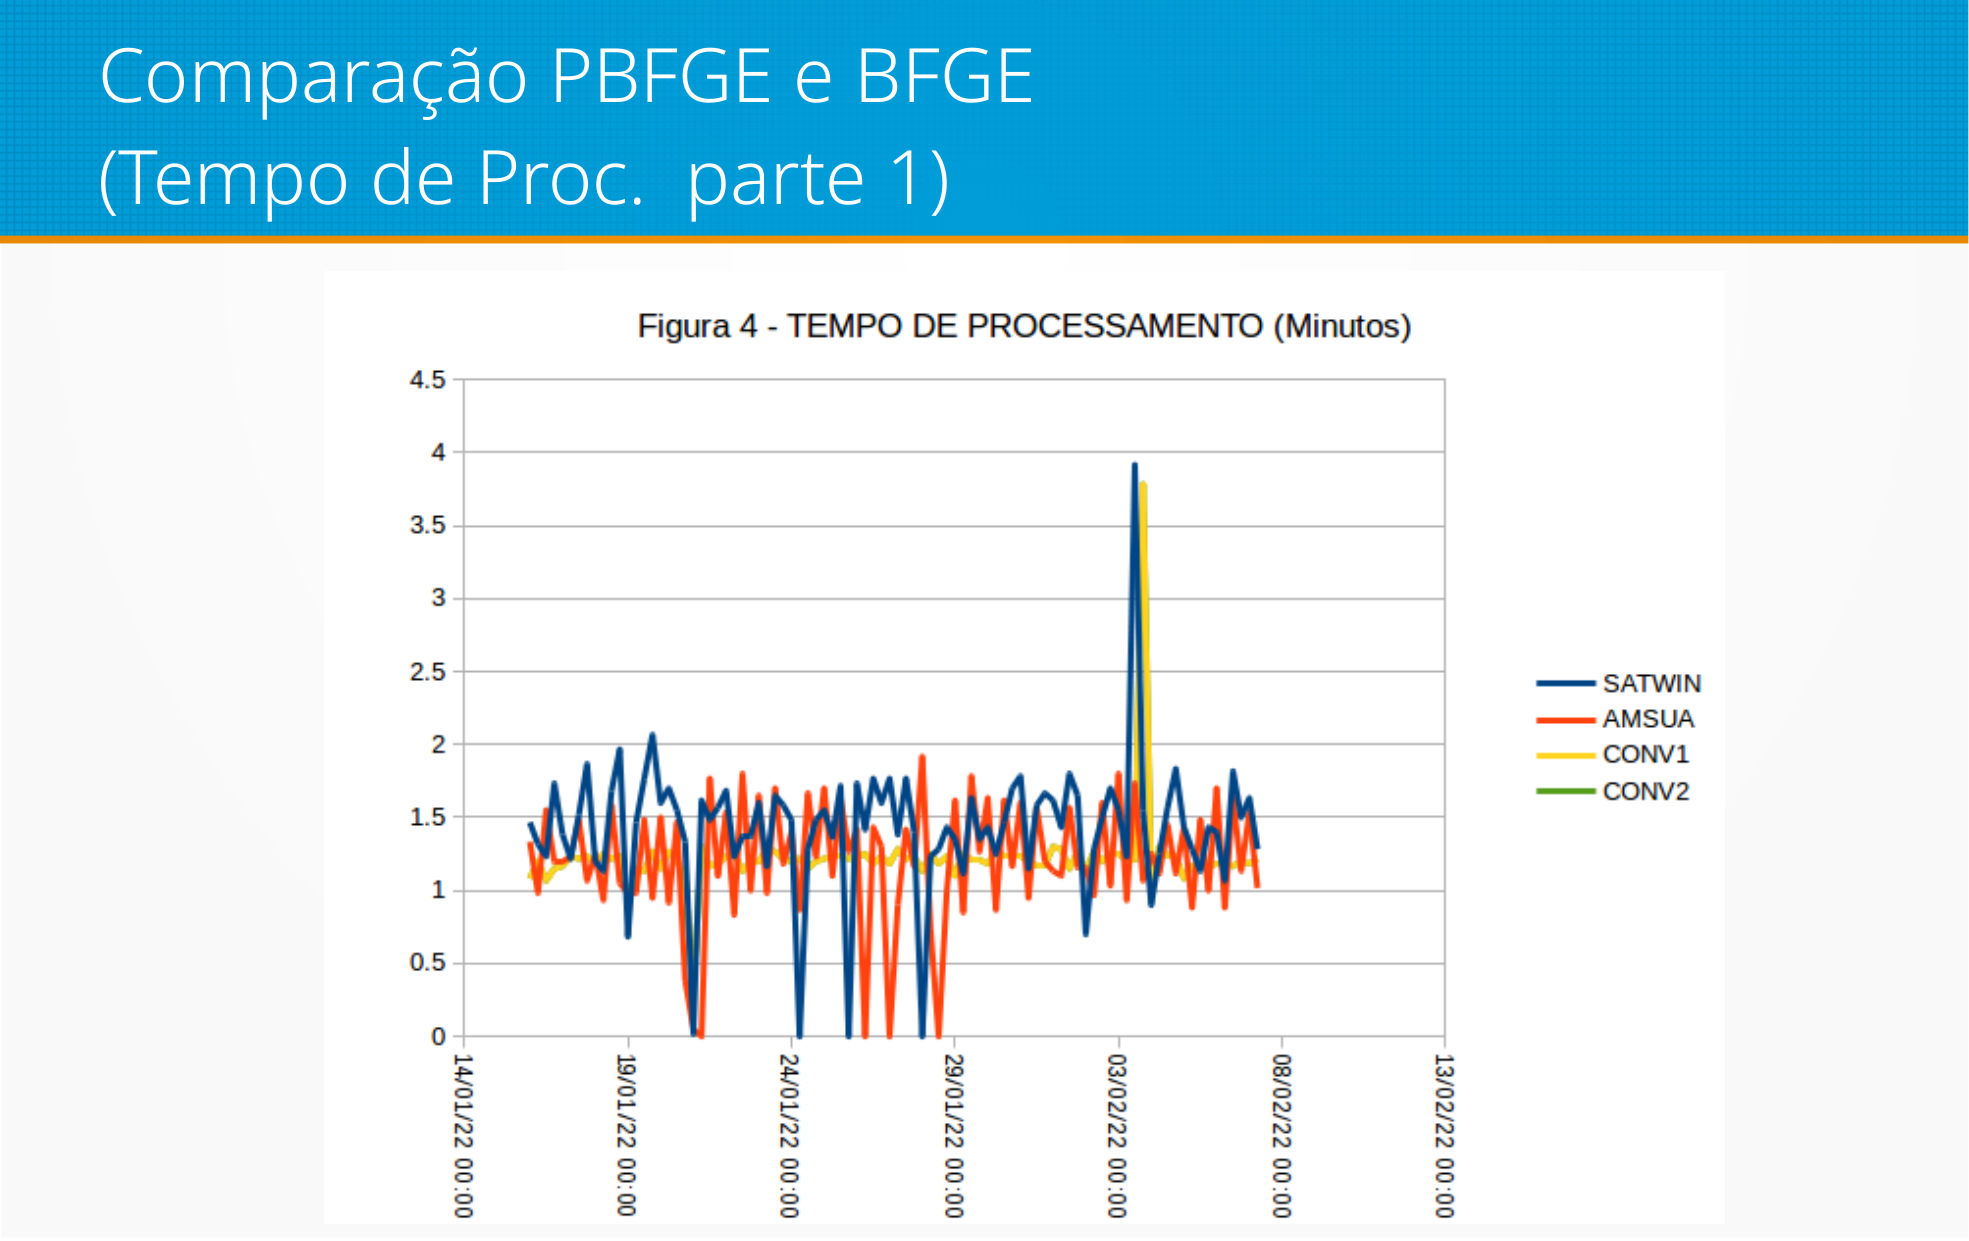

# Comparação PBFGE e BFGE (Tempo de Proc. parte 1)